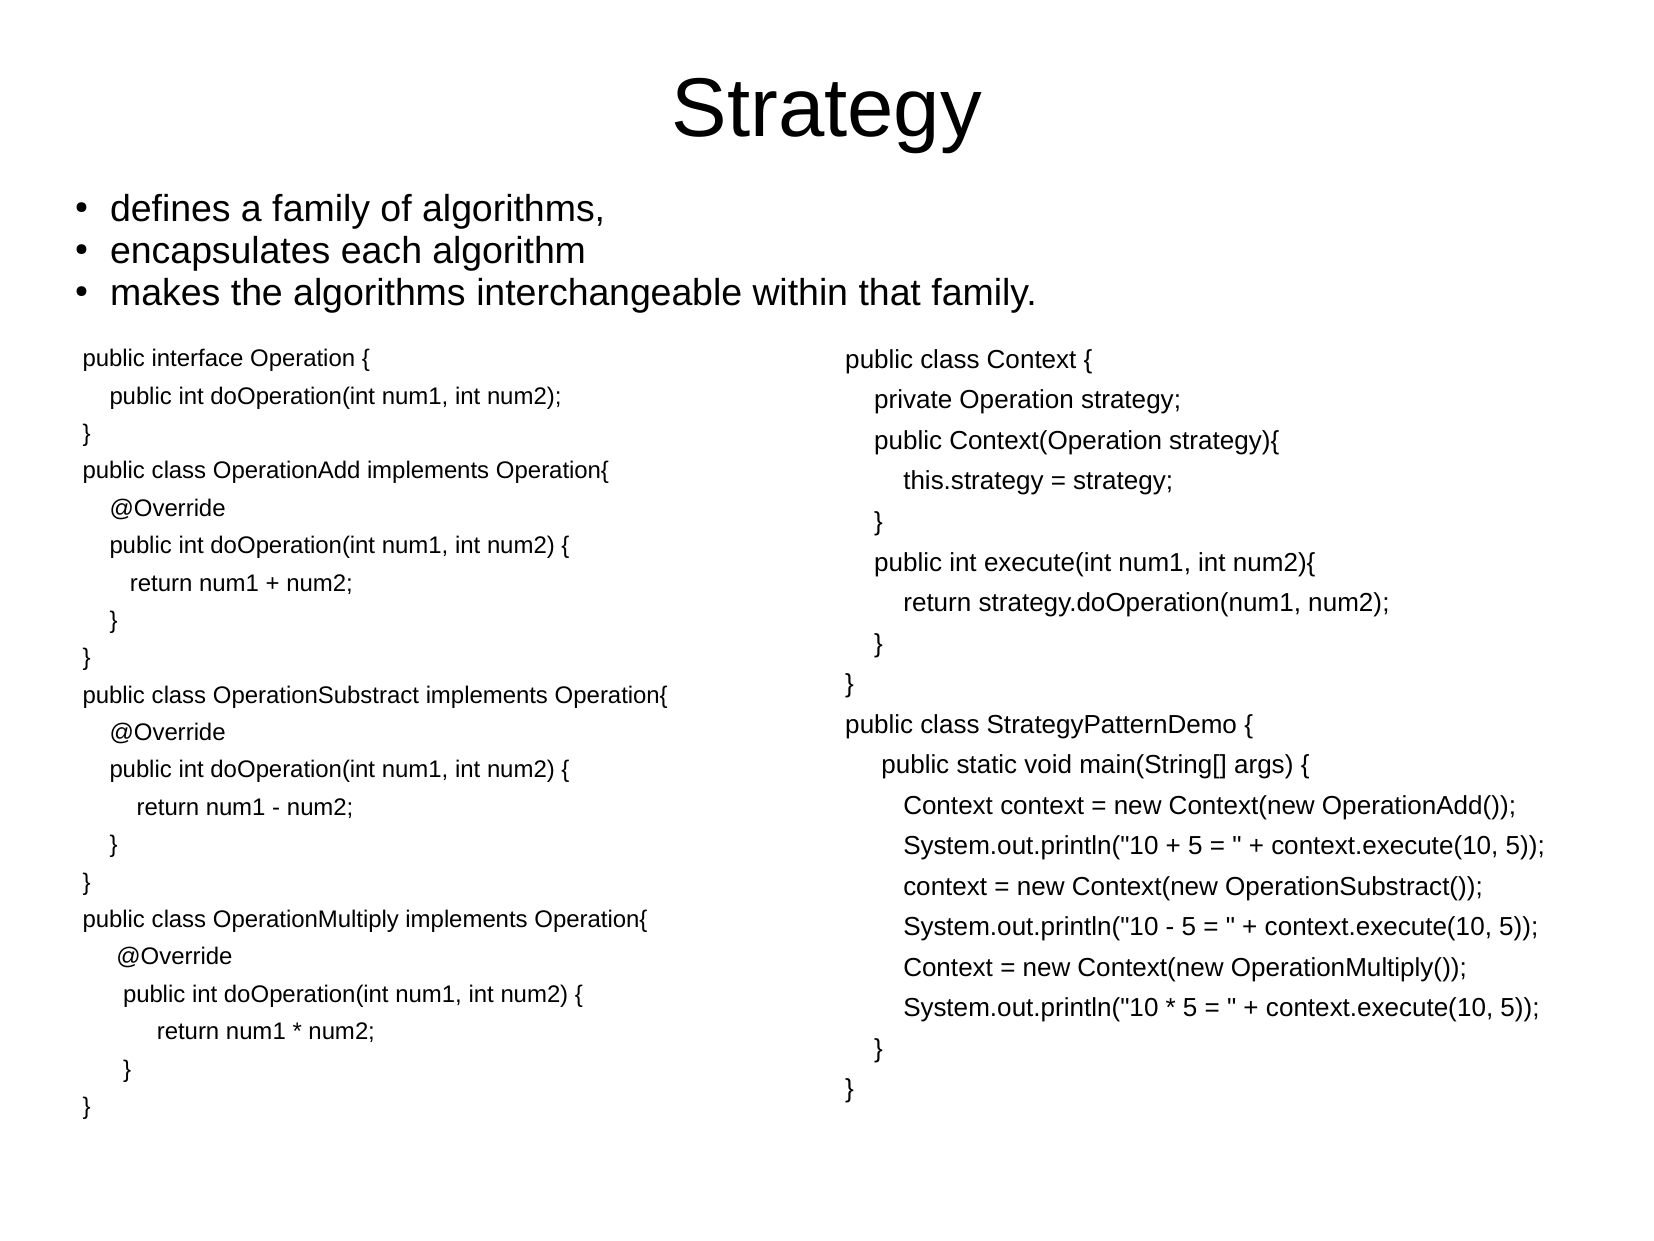

# Strategy
defines a family of algorithms,
encapsulates each algorithm
makes the algorithms interchangeable within that family.
public interface Operation {
 public int doOperation(int num1, int num2);
}
public class OperationAdd implements Operation{
 @Override
 public int doOperation(int num1, int num2) {
 return num1 + num2;
 }
}
public class OperationSubstract implements Operation{
 @Override
 public int doOperation(int num1, int num2) {
 return num1 - num2;
 }
}
public class OperationMultiply implements Operation{
 @Override
 public int doOperation(int num1, int num2) {
 return num1 * num2;
 }
}
public class Context {
 private Operation strategy;
 public Context(Operation strategy){
 this.strategy = strategy;
 }
 public int execute(int num1, int num2){
 return strategy.doOperation(num1, num2);
 }
}
public class StrategyPatternDemo {
 public static void main(String[] args) {
 Context context = new Context(new OperationAdd());
 System.out.println("10 + 5 = " + context.execute(10, 5));
 context = new Context(new OperationSubstract());
 System.out.println("10 - 5 = " + context.execute(10, 5));
 Context = new Context(new OperationMultiply());
 System.out.println("10 * 5 = " + context.execute(10, 5));
 }
}